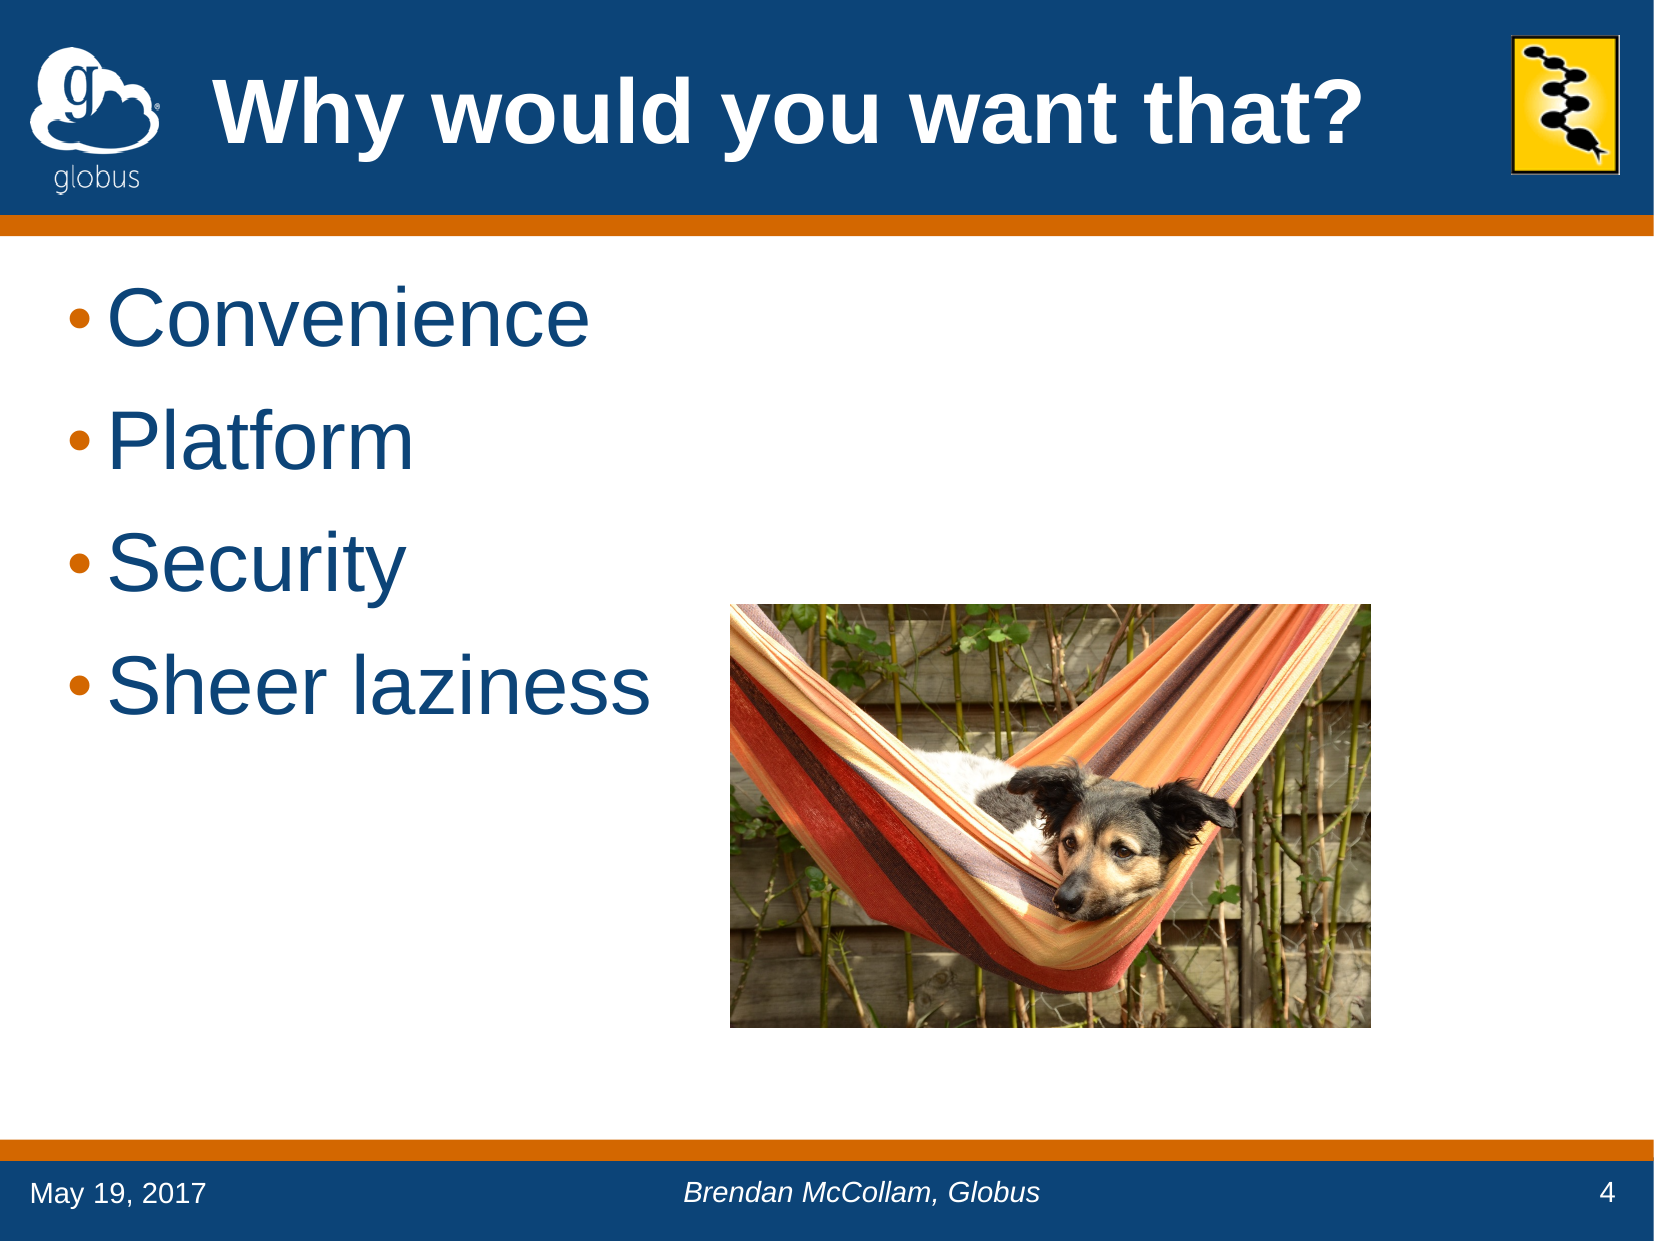

# Why would you want that?
Convenience
Platform
Security
Sheer laziness
May 19, 2017
Brendan McCollam, Globus
4